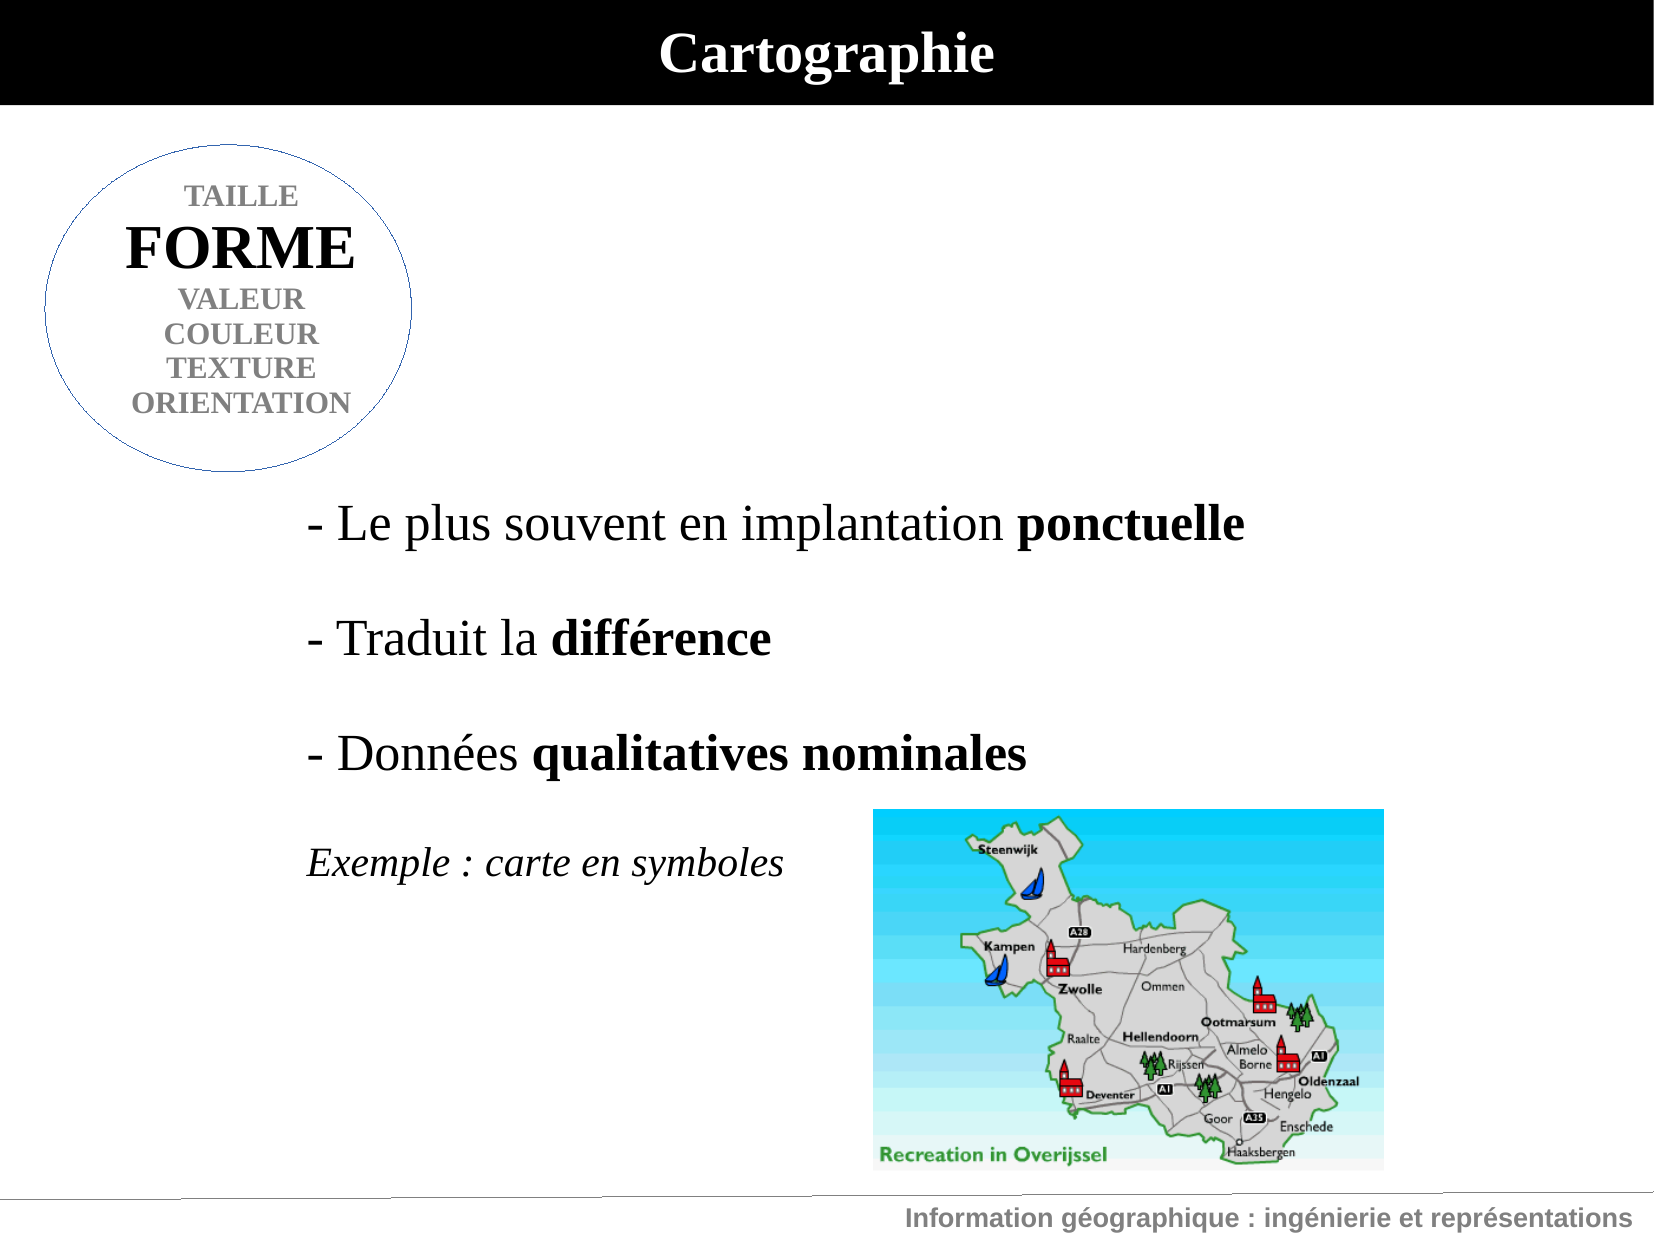

# Cartographie
TAILLE
FORME
VALEUR
COULEUR
TEXTURE
ORIENTATION
- Le plus souvent en implantation ponctuelle
- Traduit la différence
- Données qualitatives nominales
Exemple : carte en symboles